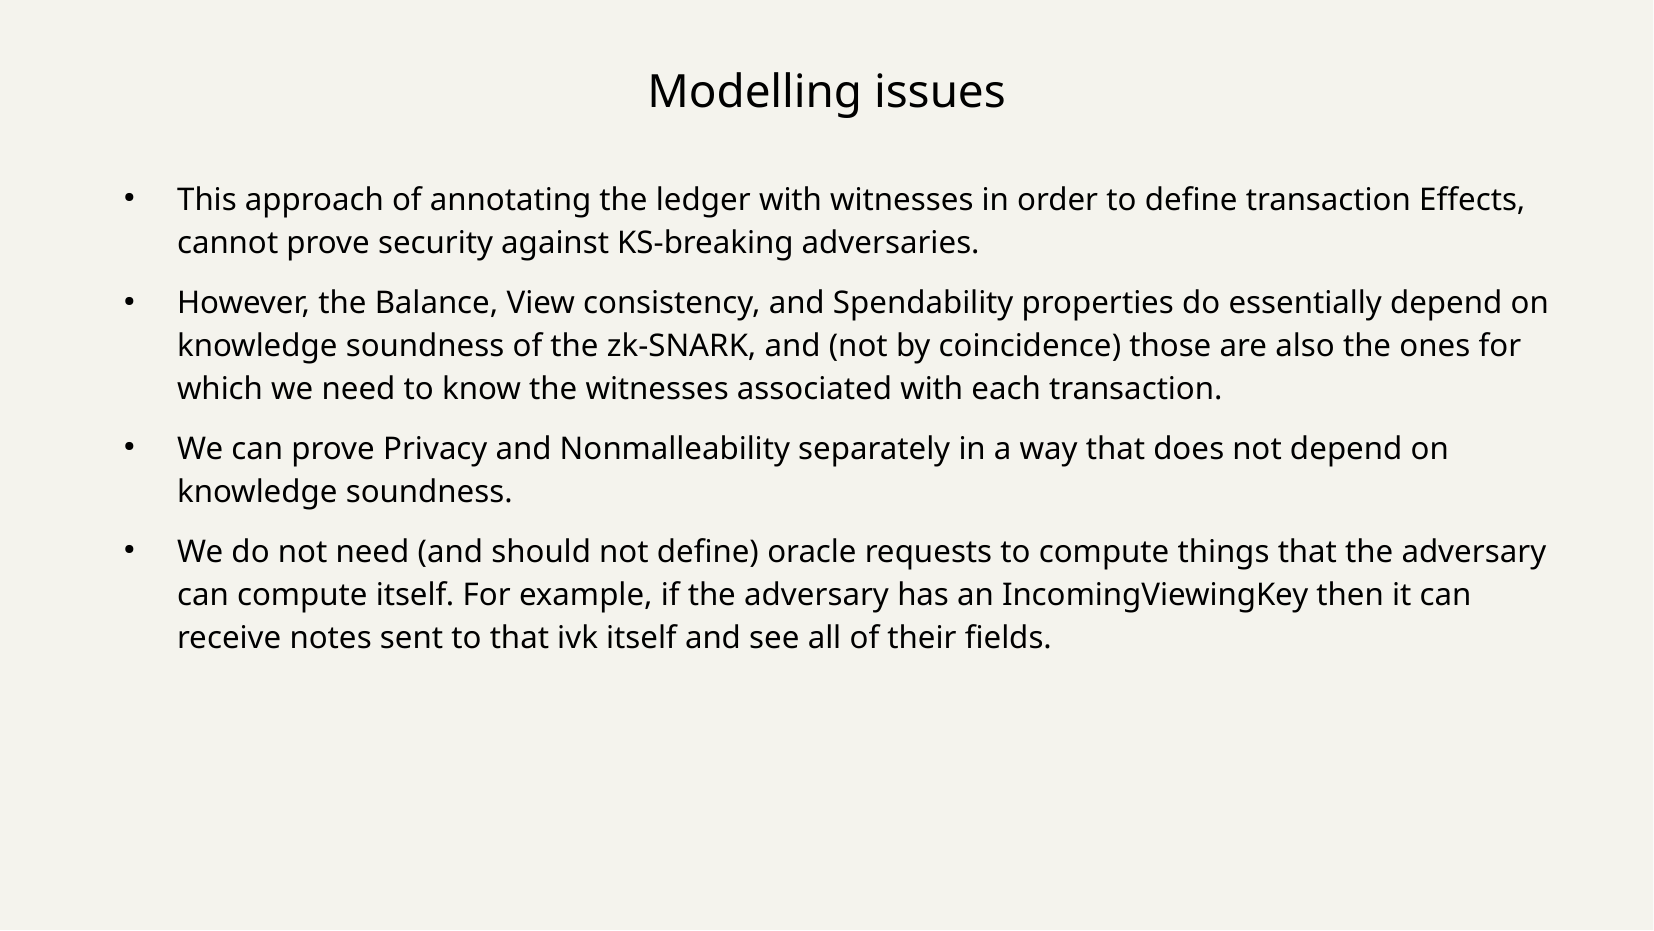

# Modelling issues
This approach of annotating the ledger with witnesses in order to define transaction Effects, cannot prove security against KS-breaking adversaries.
However, the Balance, View consistency, and Spendability properties do essentially depend on knowledge soundness of the zk-SNARK, and (not by coincidence) those are also the ones for which we need to know the witnesses associated with each transaction.
We can prove Privacy and Nonmalleability separately in a way that does not depend on knowledge soundness.
We do not need (and should not define) oracle requests to compute things that the adversary can compute itself. For example, if the adversary has an IncomingViewingKey then it can receive notes sent to that ivk itself and see all of their fields.